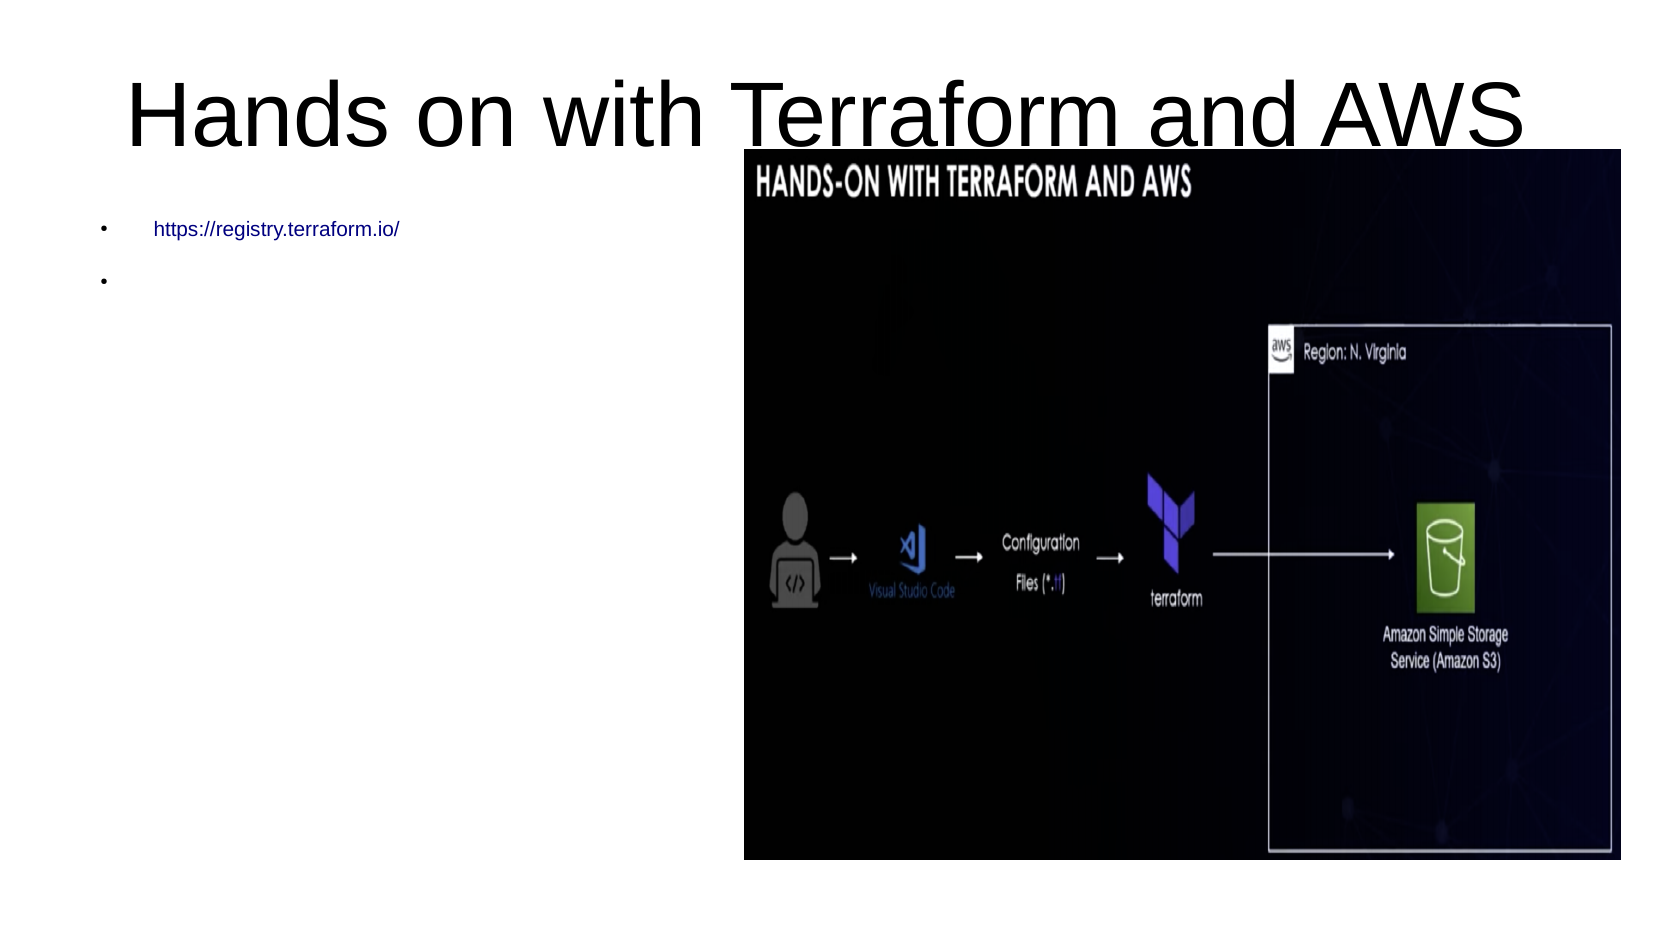

# Hands on with Terraform and AWS
https://registry.terraform.io/